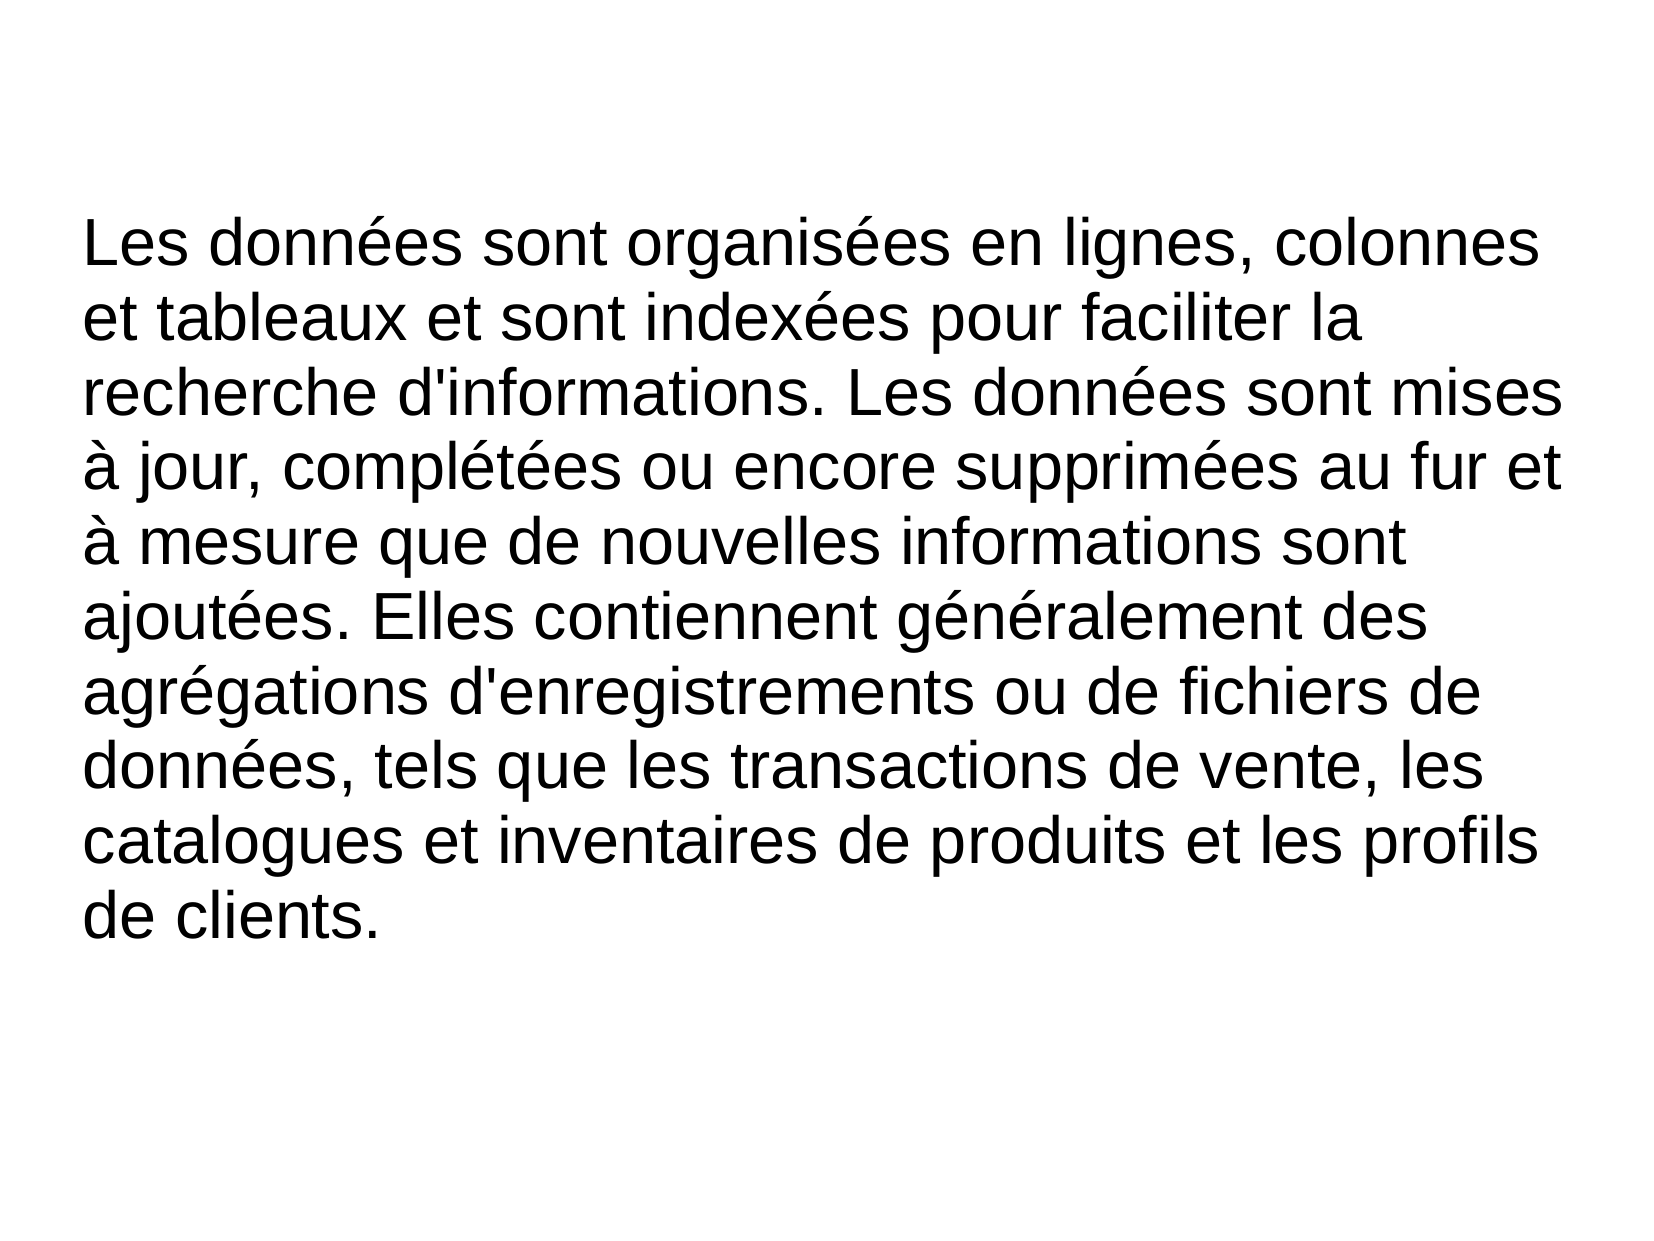

# Les données sont organisées en lignes, colonnes et tableaux et sont indexées pour faciliter la recherche d'informations. Les données sont mises à jour, complétées ou encore supprimées au fur et à mesure que de nouvelles informations sont ajoutées. Elles contiennent généralement des agrégations d'enregistrements ou de fichiers de données, tels que les transactions de vente, les catalogues et inventaires de produits et les profils de clients.